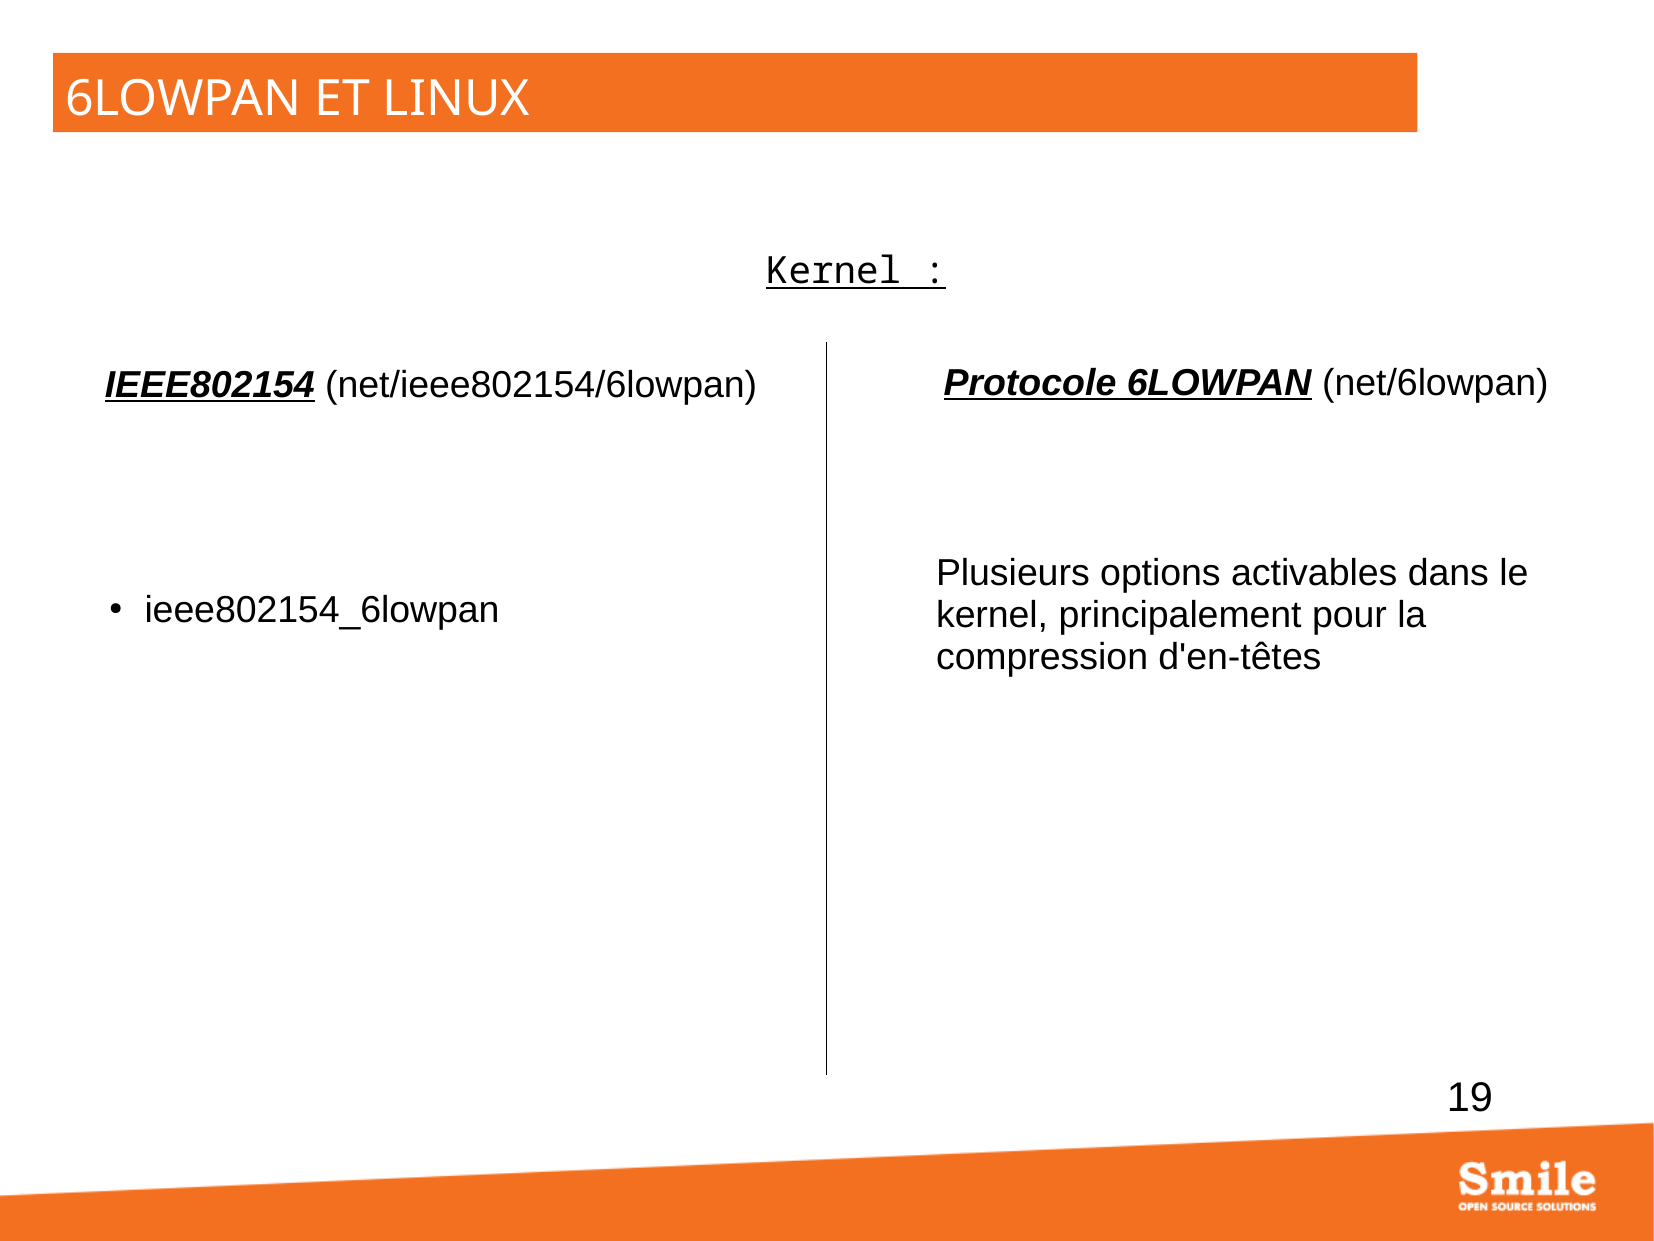

# 6Lowpan et Linux
Kernel :
Protocole 6LOWPAN (net/6lowpan)
IEEE802154 (net/ieee802154/6lowpan)
Plusieurs options activables dans le kernel, principalement pour la compression d'en-têtes
ieee802154_6lowpan